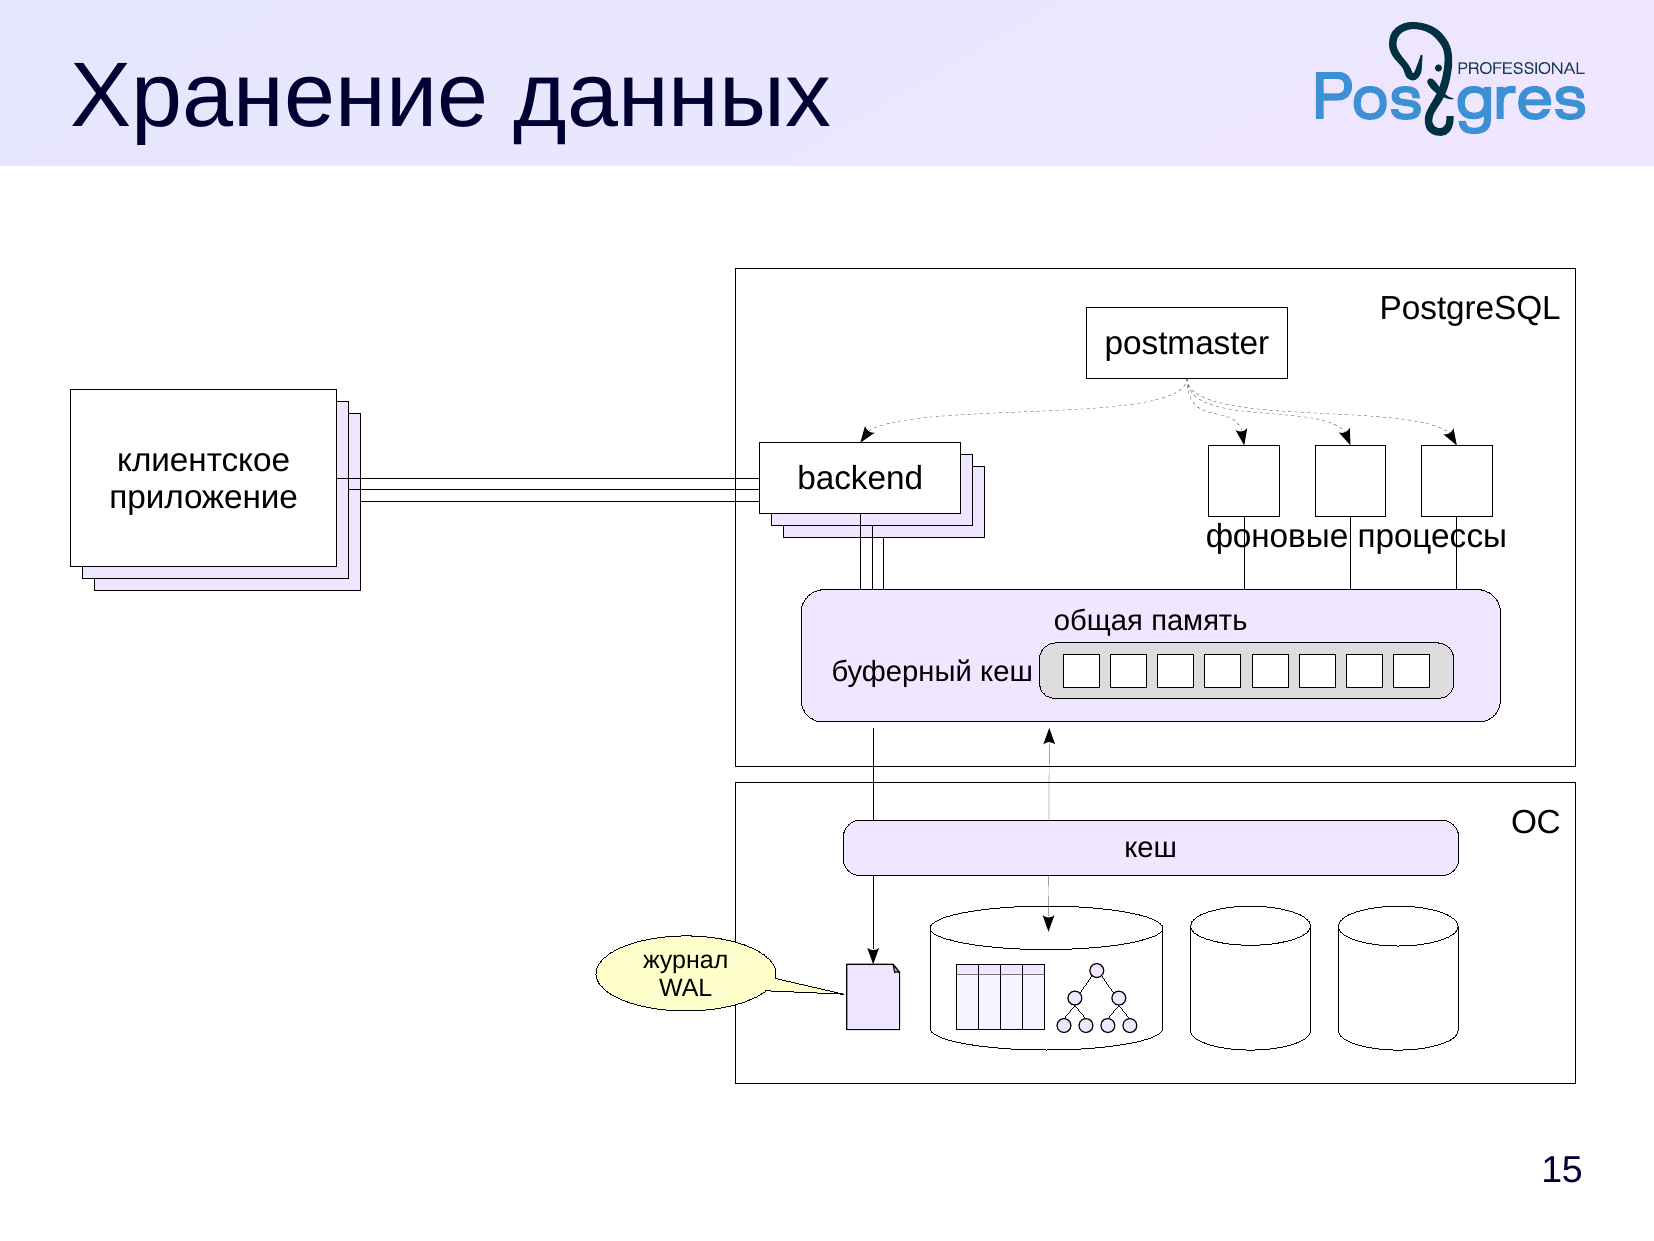

# Хранение данных
PostgreSQL
postmaster
клиентское
приложение
backend
фоновые процессы
общая память
буферный кеш
ОС
кеш
журнал
WAL